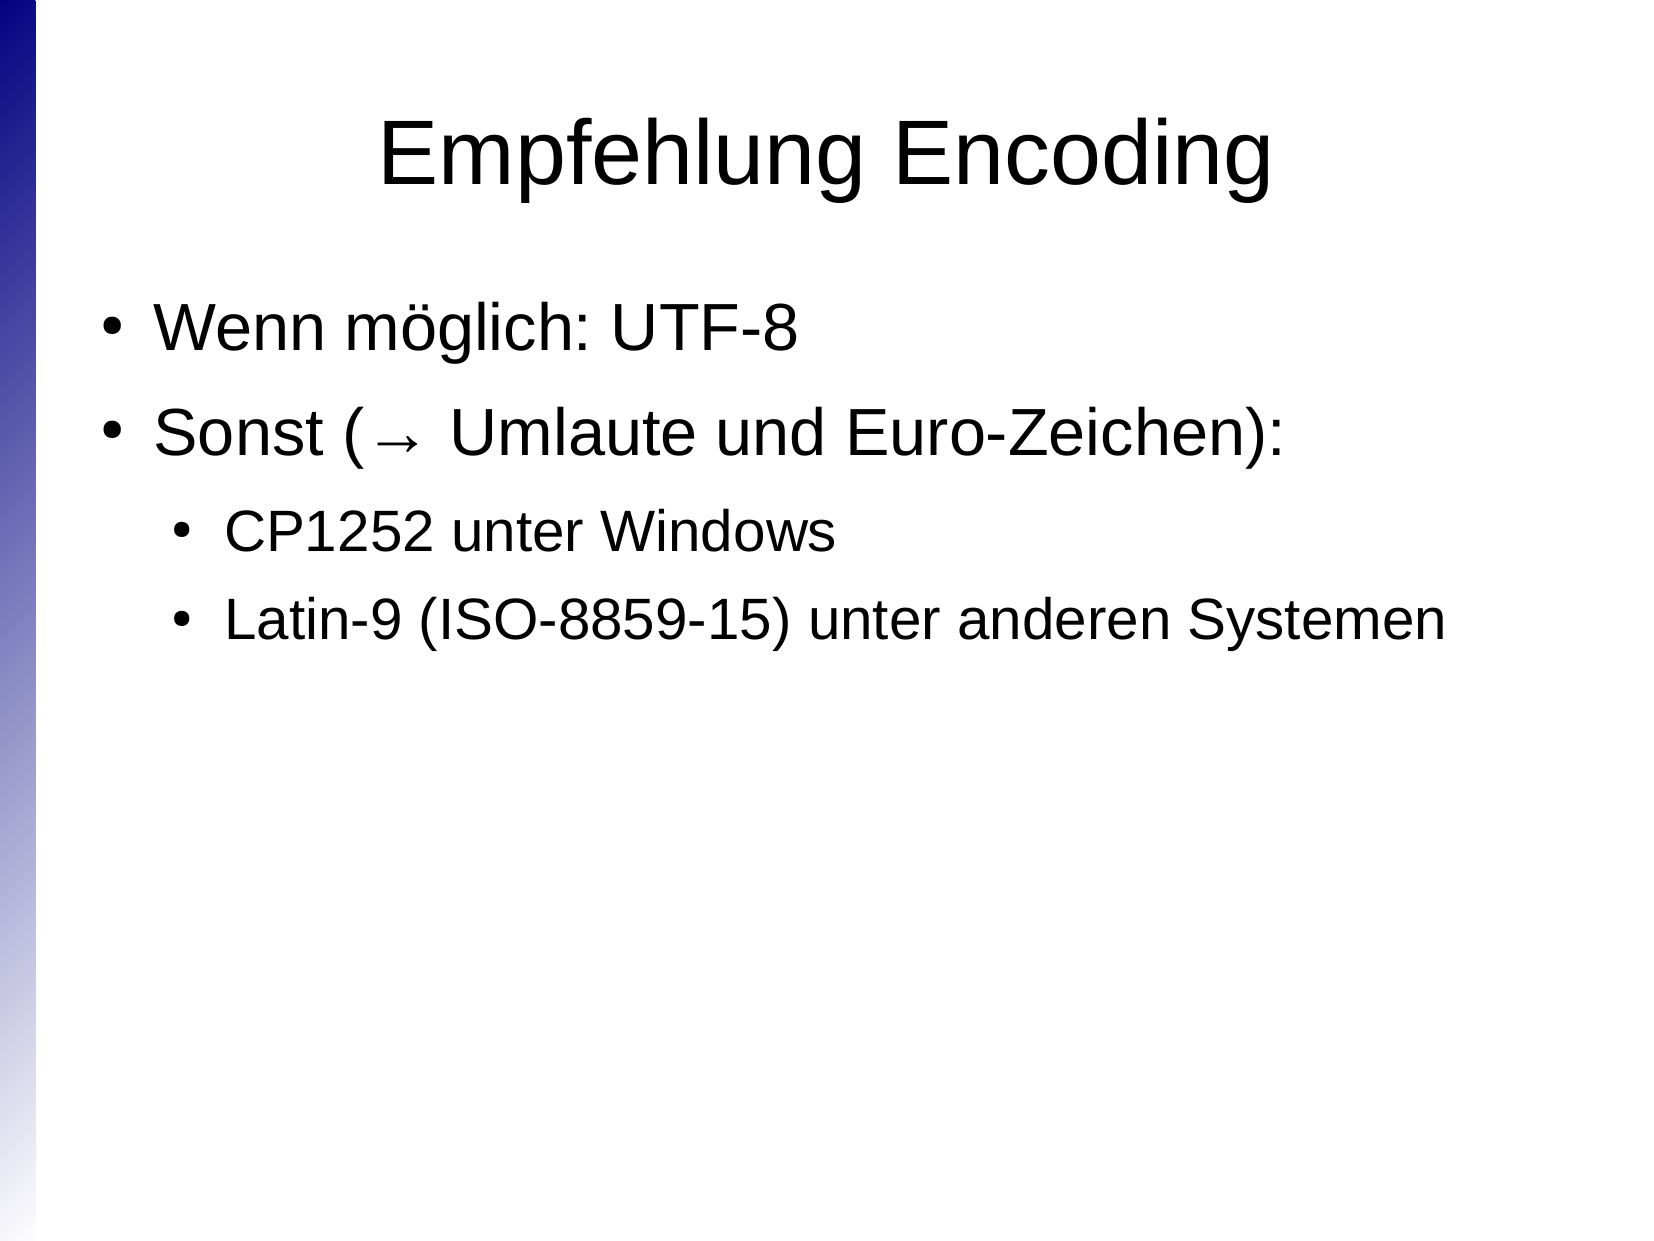

# Empfehlung Encoding
Wenn möglich: UTF-8
Sonst (→ Umlaute und Euro-Zeichen):
CP1252 unter Windows
Latin-9 (ISO-8859-15) unter anderen Systemen